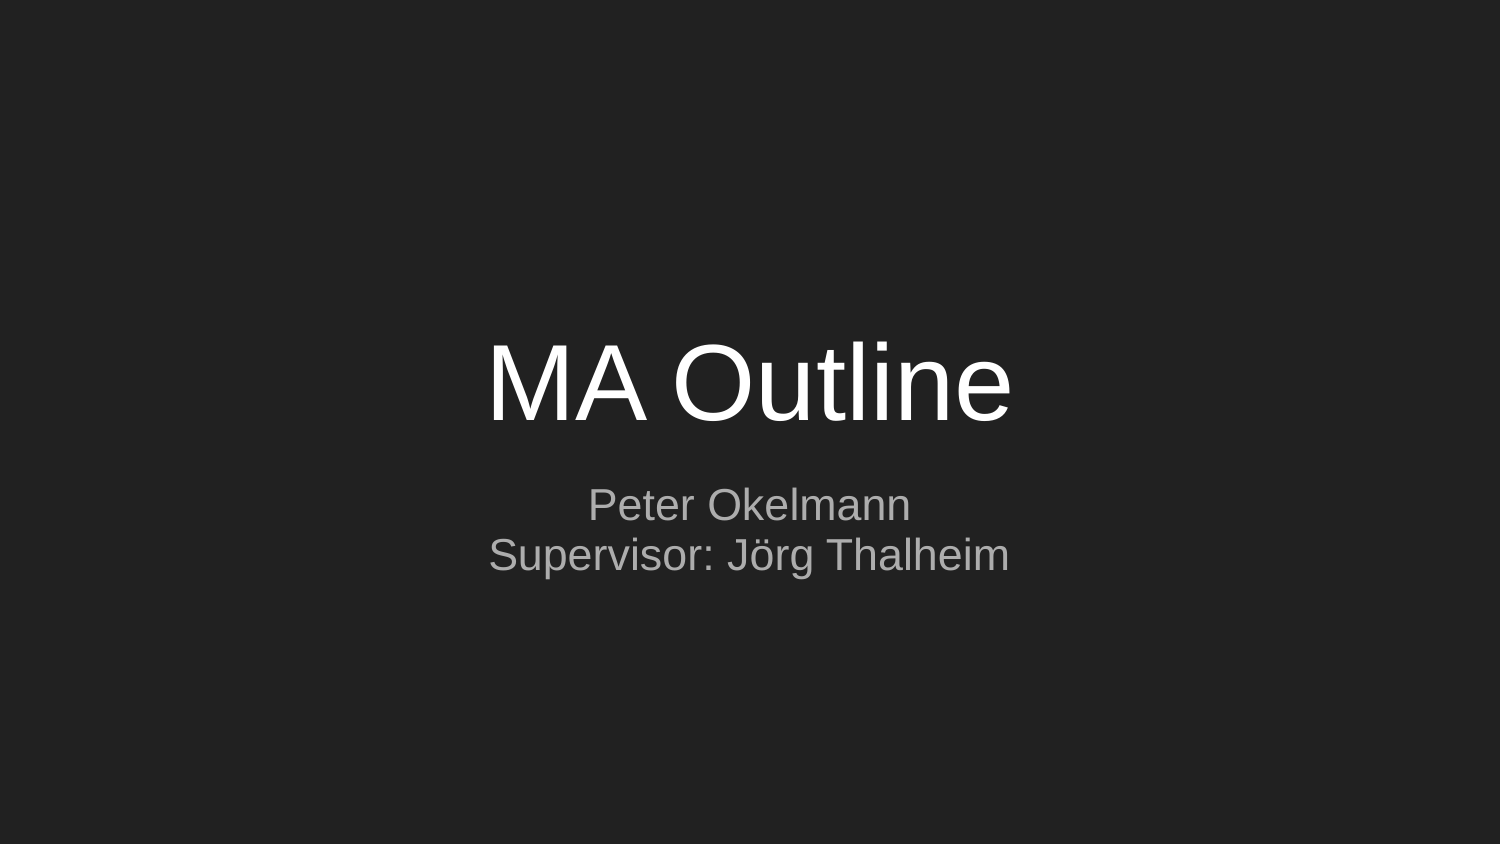

# MA Outline
Peter Okelmann
Supervisor: Jörg Thalheim